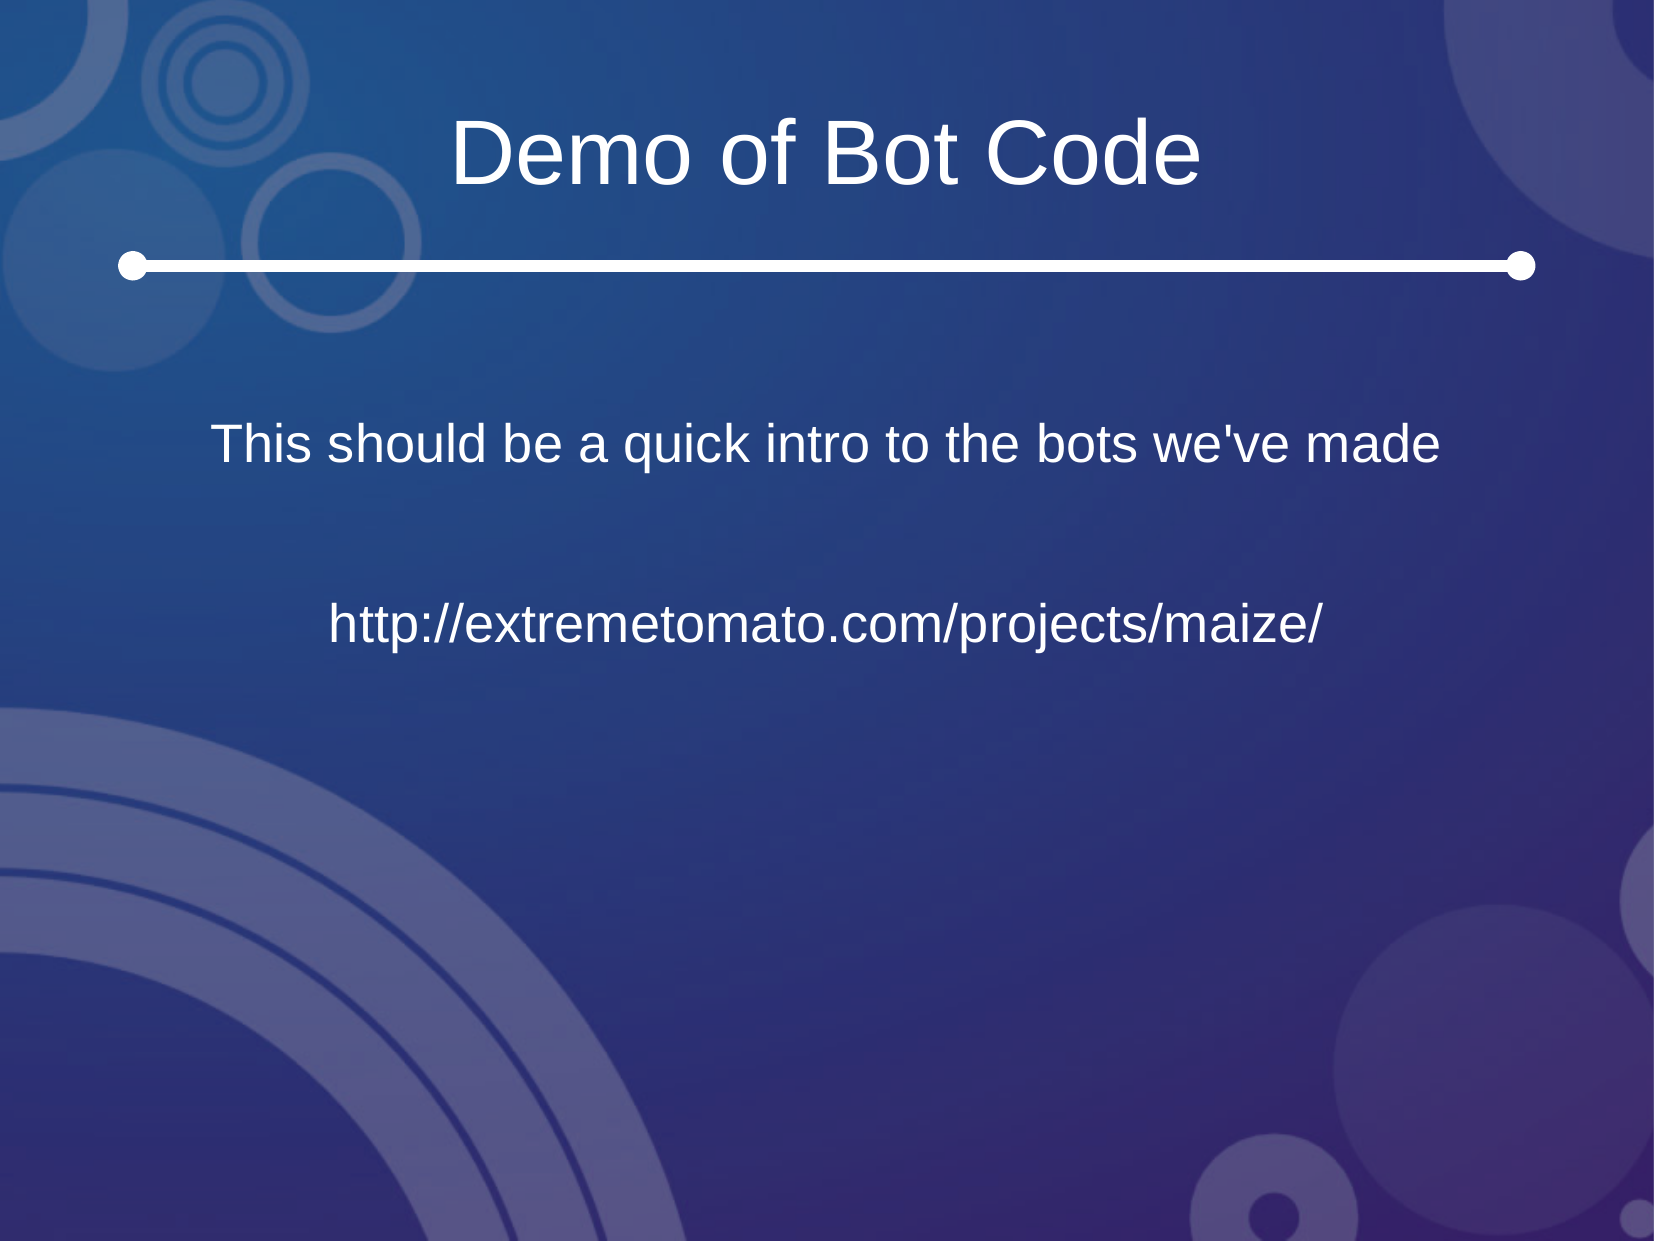

# Demo of Bot Code
This should be a quick intro to the bots we've made
http://extremetomato.com/projects/maize/